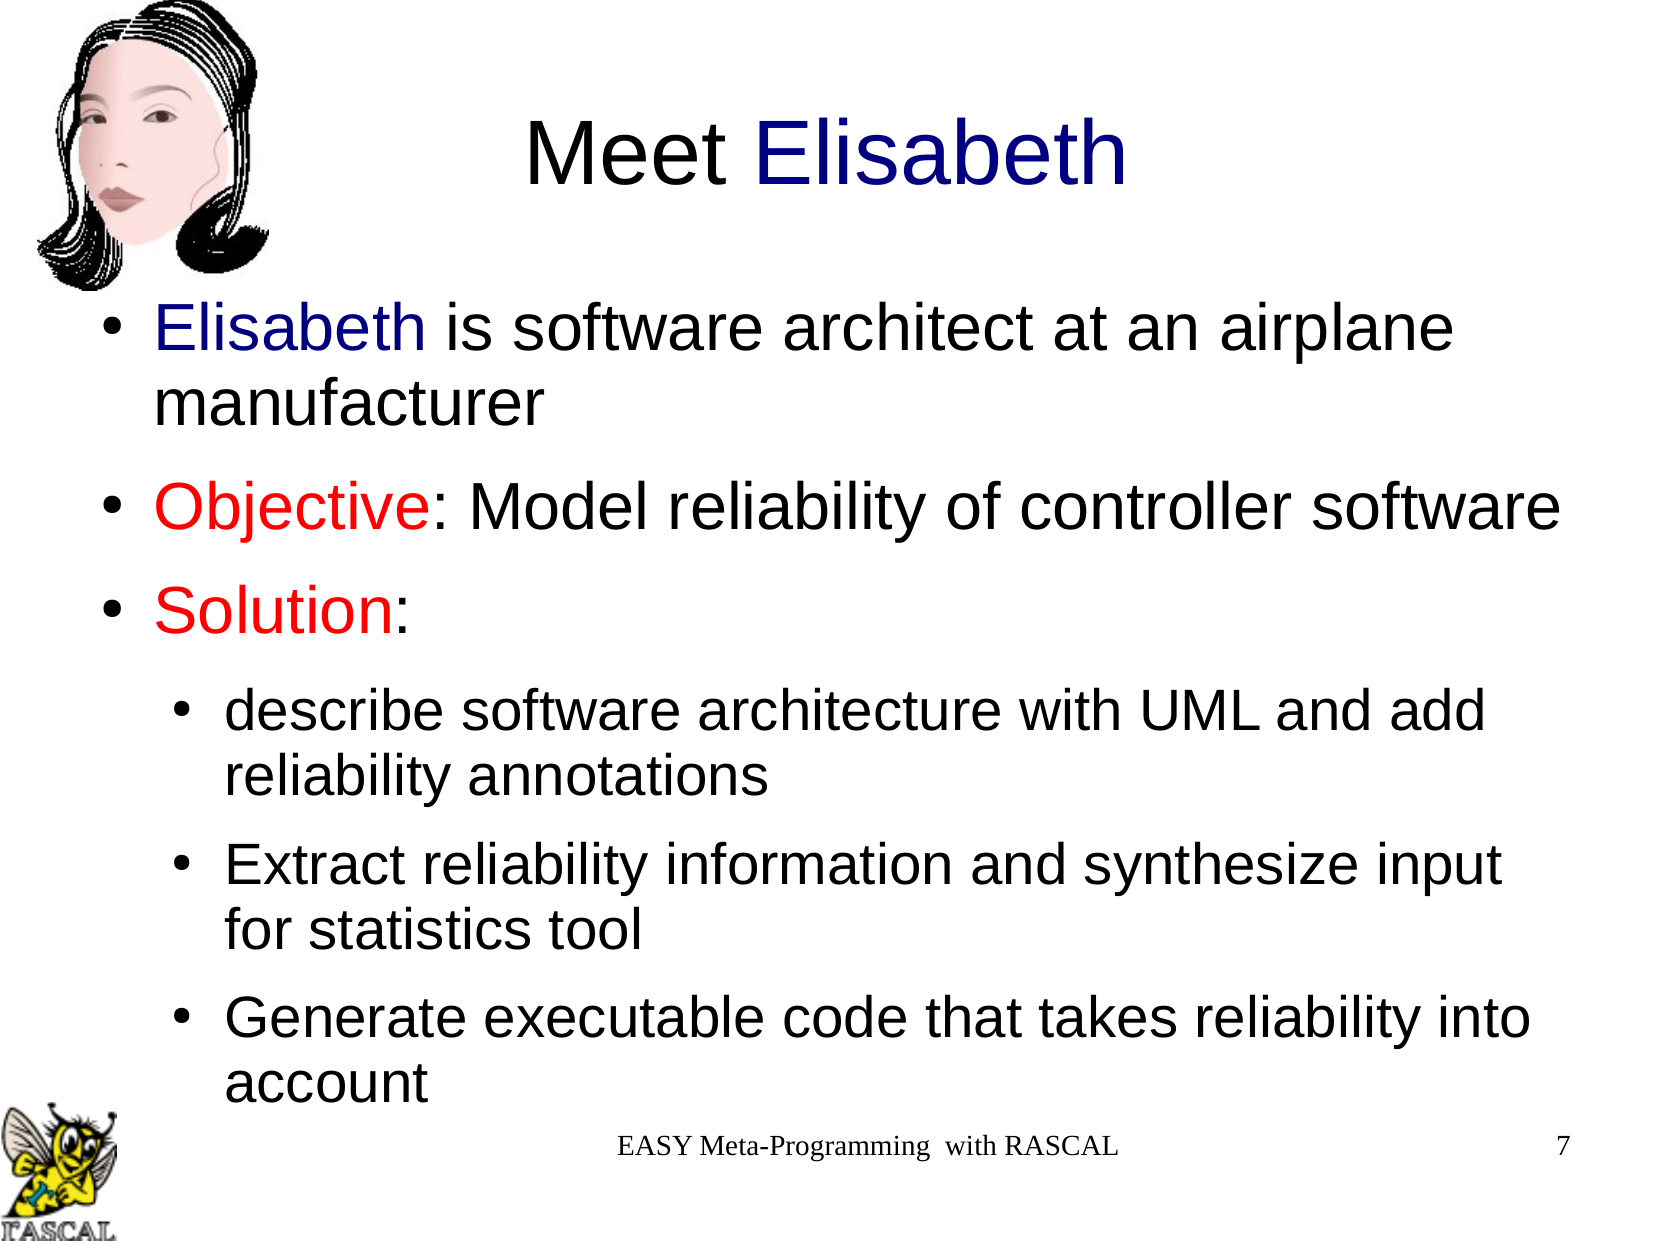

# Meet Elisabeth
Elisabeth is software architect at an airplane manufacturer
Objective: Model reliability of controller software
Solution:
describe software architecture with UML and add reliability annotations
Extract reliability information and synthesize input for statistics tool
Generate executable code that takes reliability into account
7